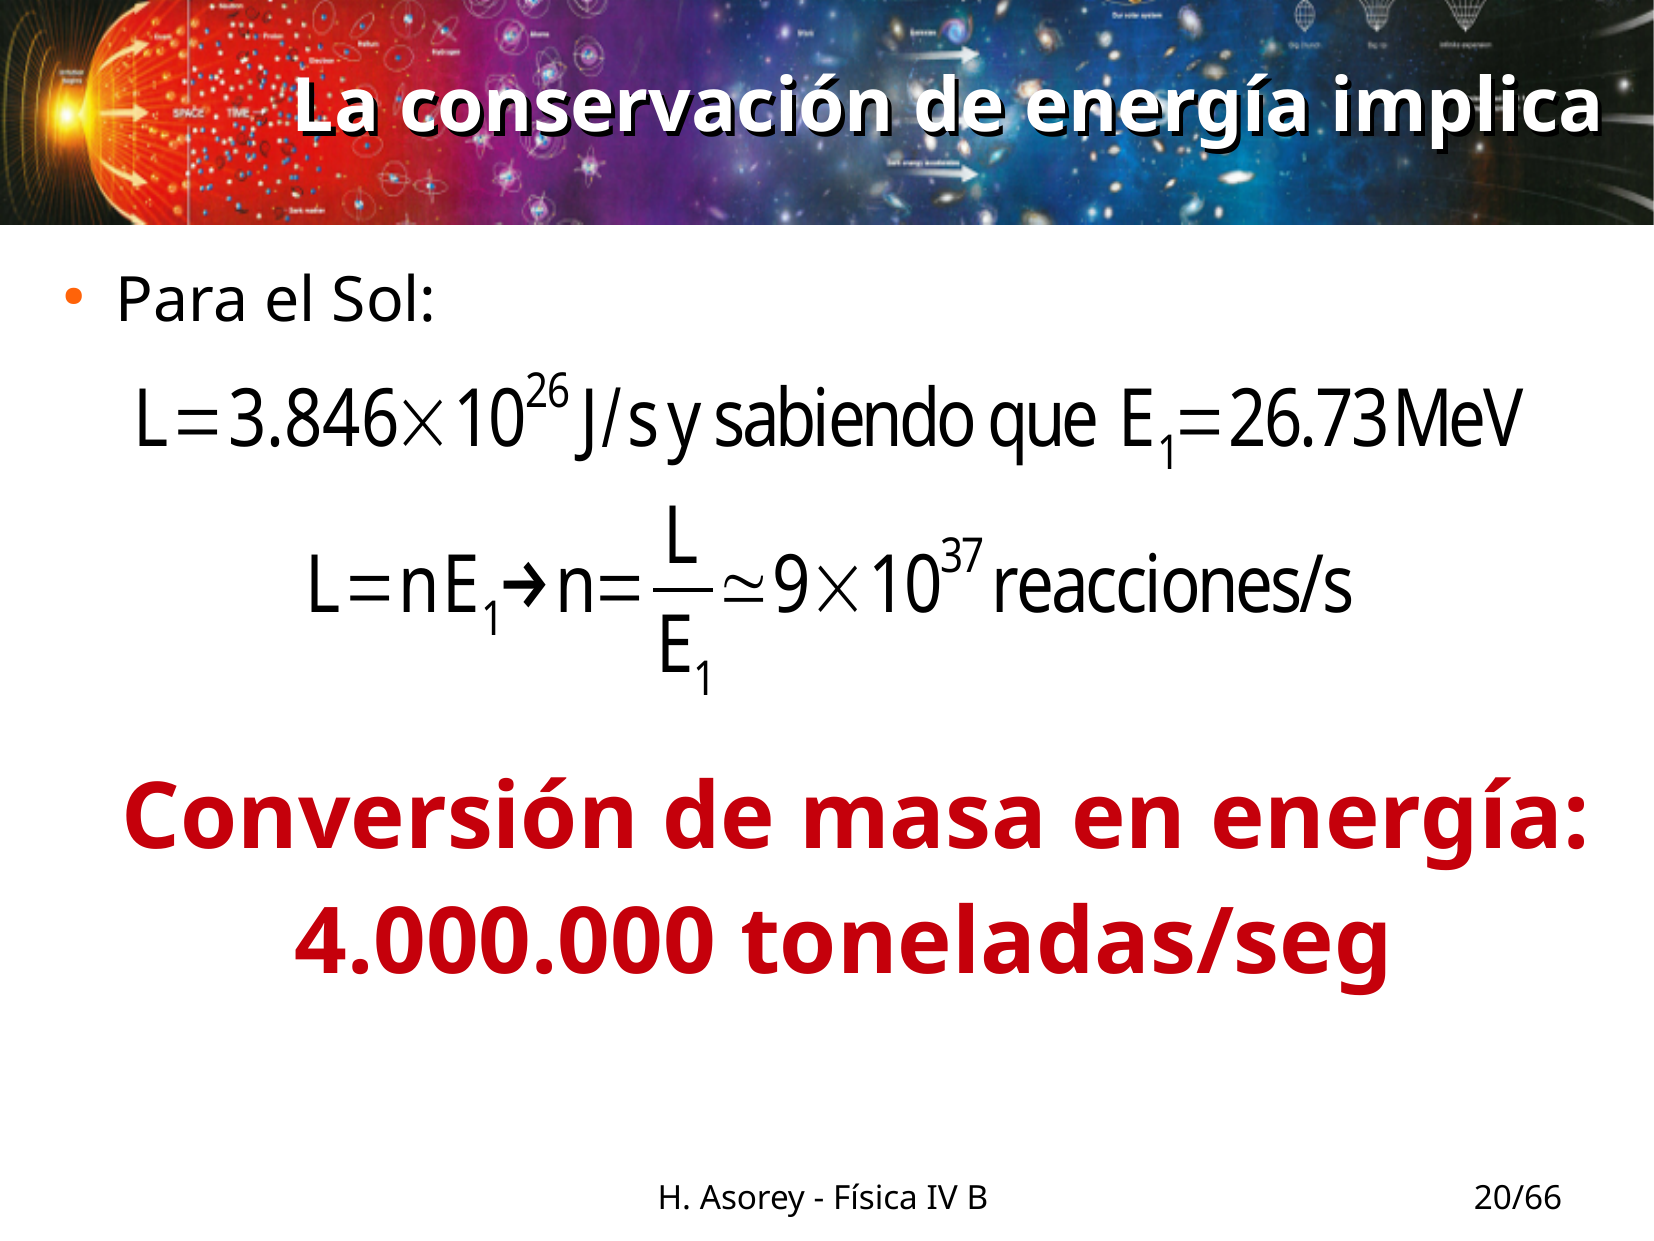

# La conservación de energía implica
Para el Sol:
Conversión de masa en energía: 4.000.000 toneladas/seg
H. Asorey - Física IV B
20